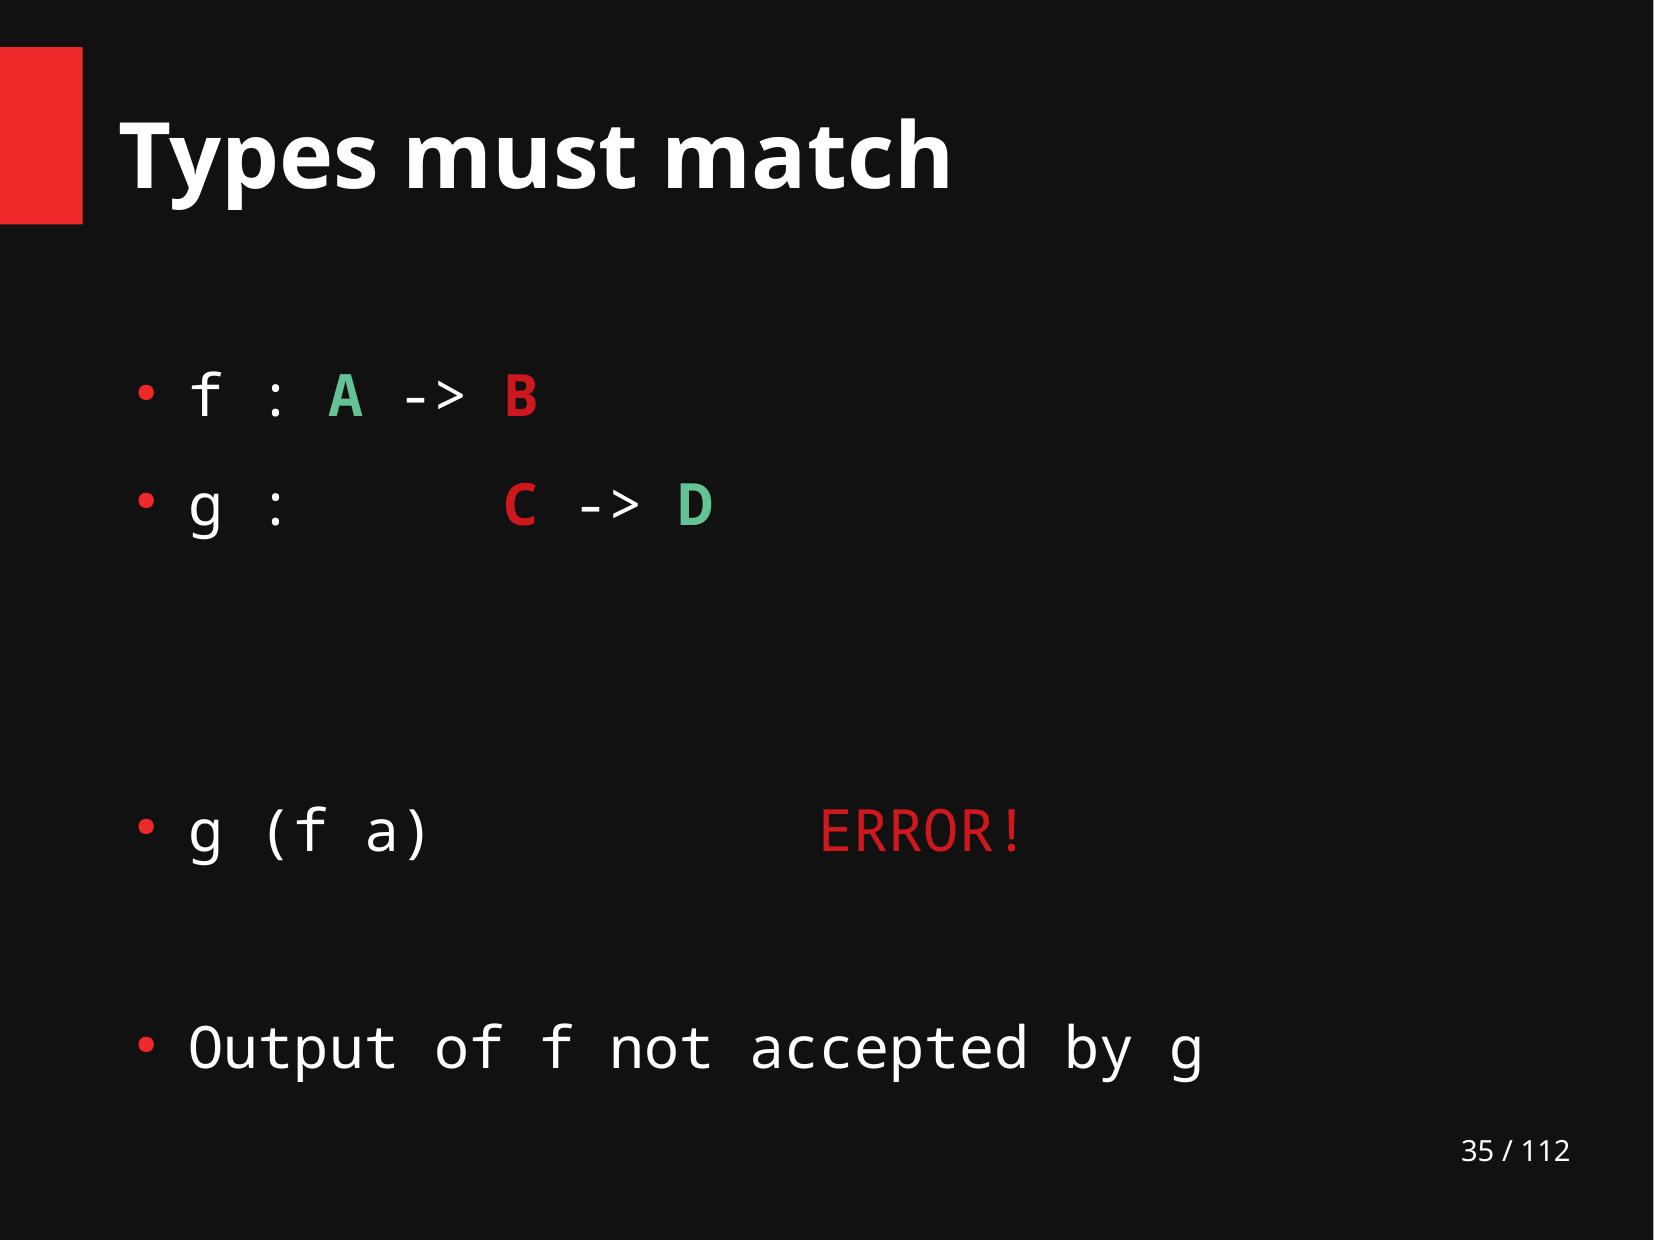

Types must match
# f : A -> B
g : C -> D
g (f a) ERROR!
Output of f not accepted by g
35